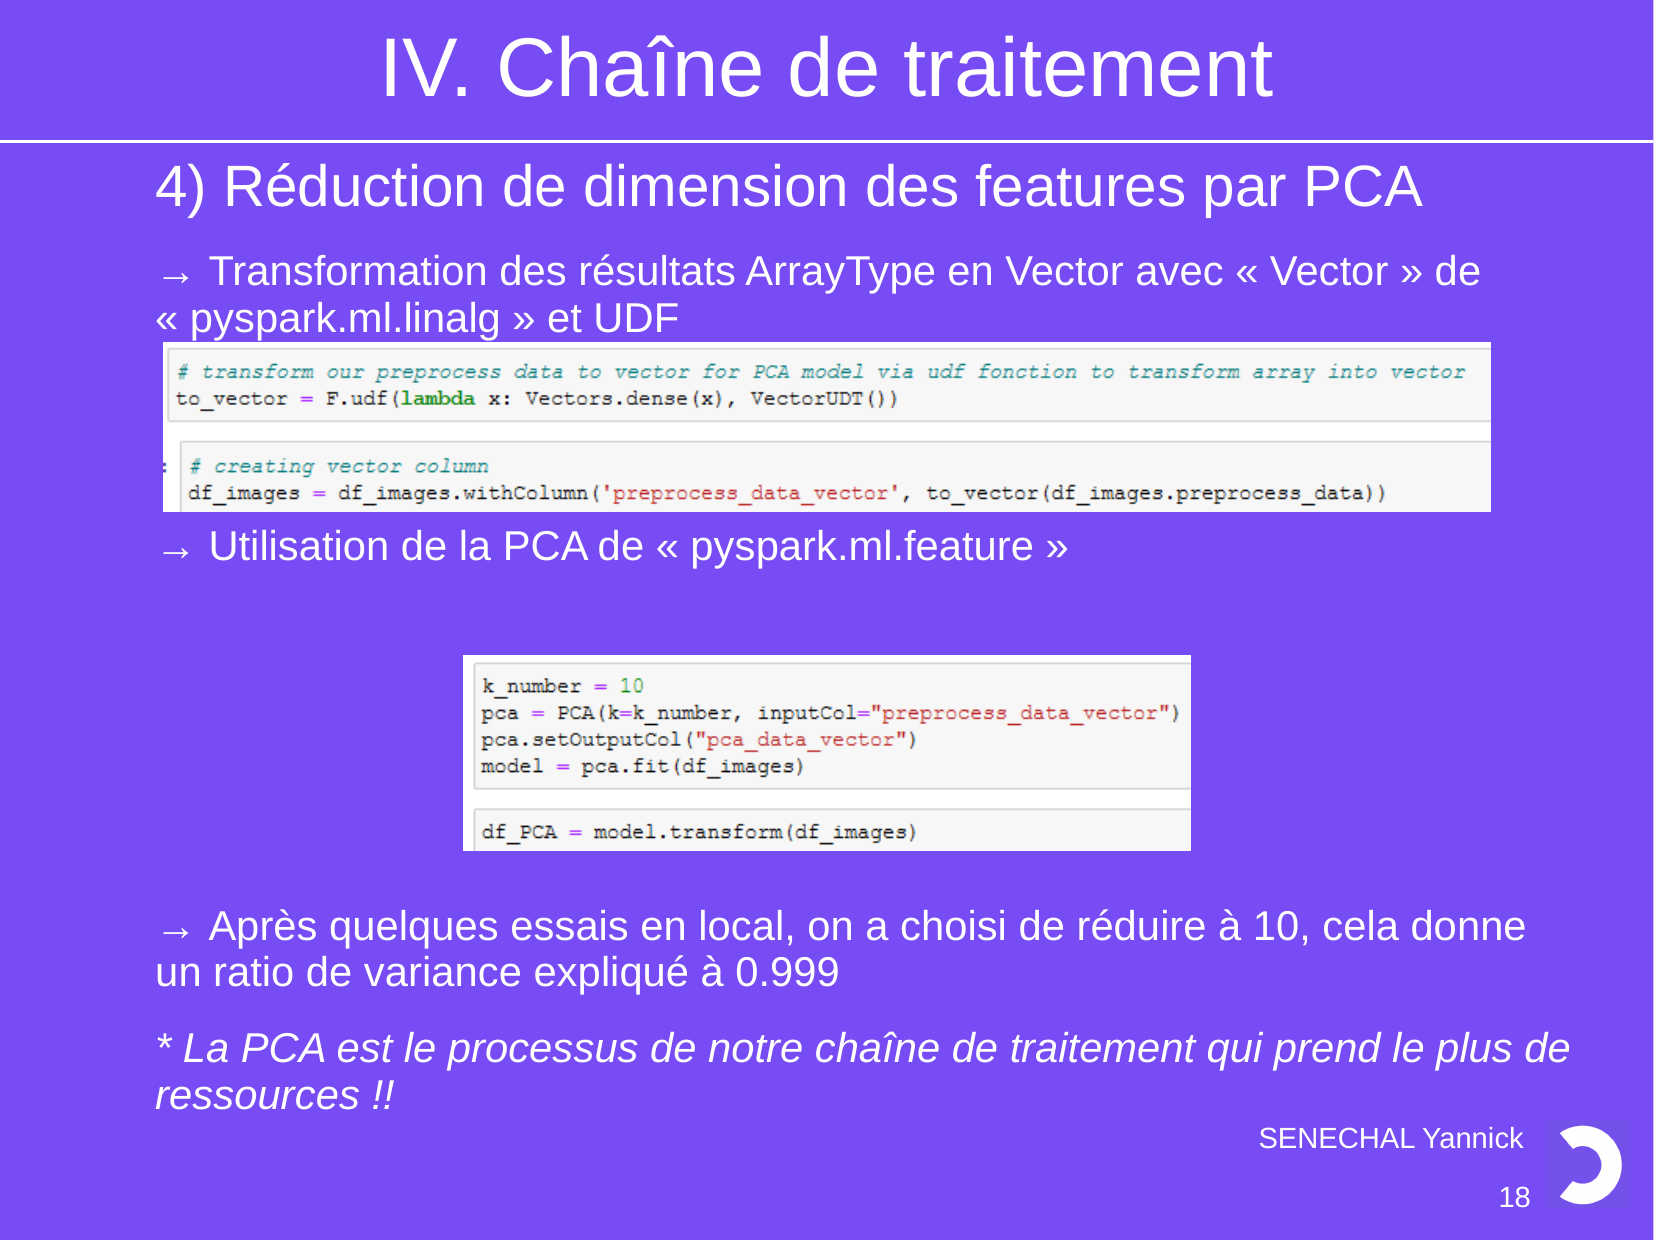

# IV. Chaîne de traitement
4) Réduction de dimension des features par PCA
→ Transformation des résultats ArrayType en Vector avec « Vector » de « pyspark.ml.linalg » et UDF
→ Utilisation de la PCA de « pyspark.ml.feature »
→ Après quelques essais en local, on a choisi de réduire à 10, cela donne un ratio de variance expliqué à 0.999
* La PCA est le processus de notre chaîne de traitement qui prend le plus de ressources !!
SENECHAL Yannick
18